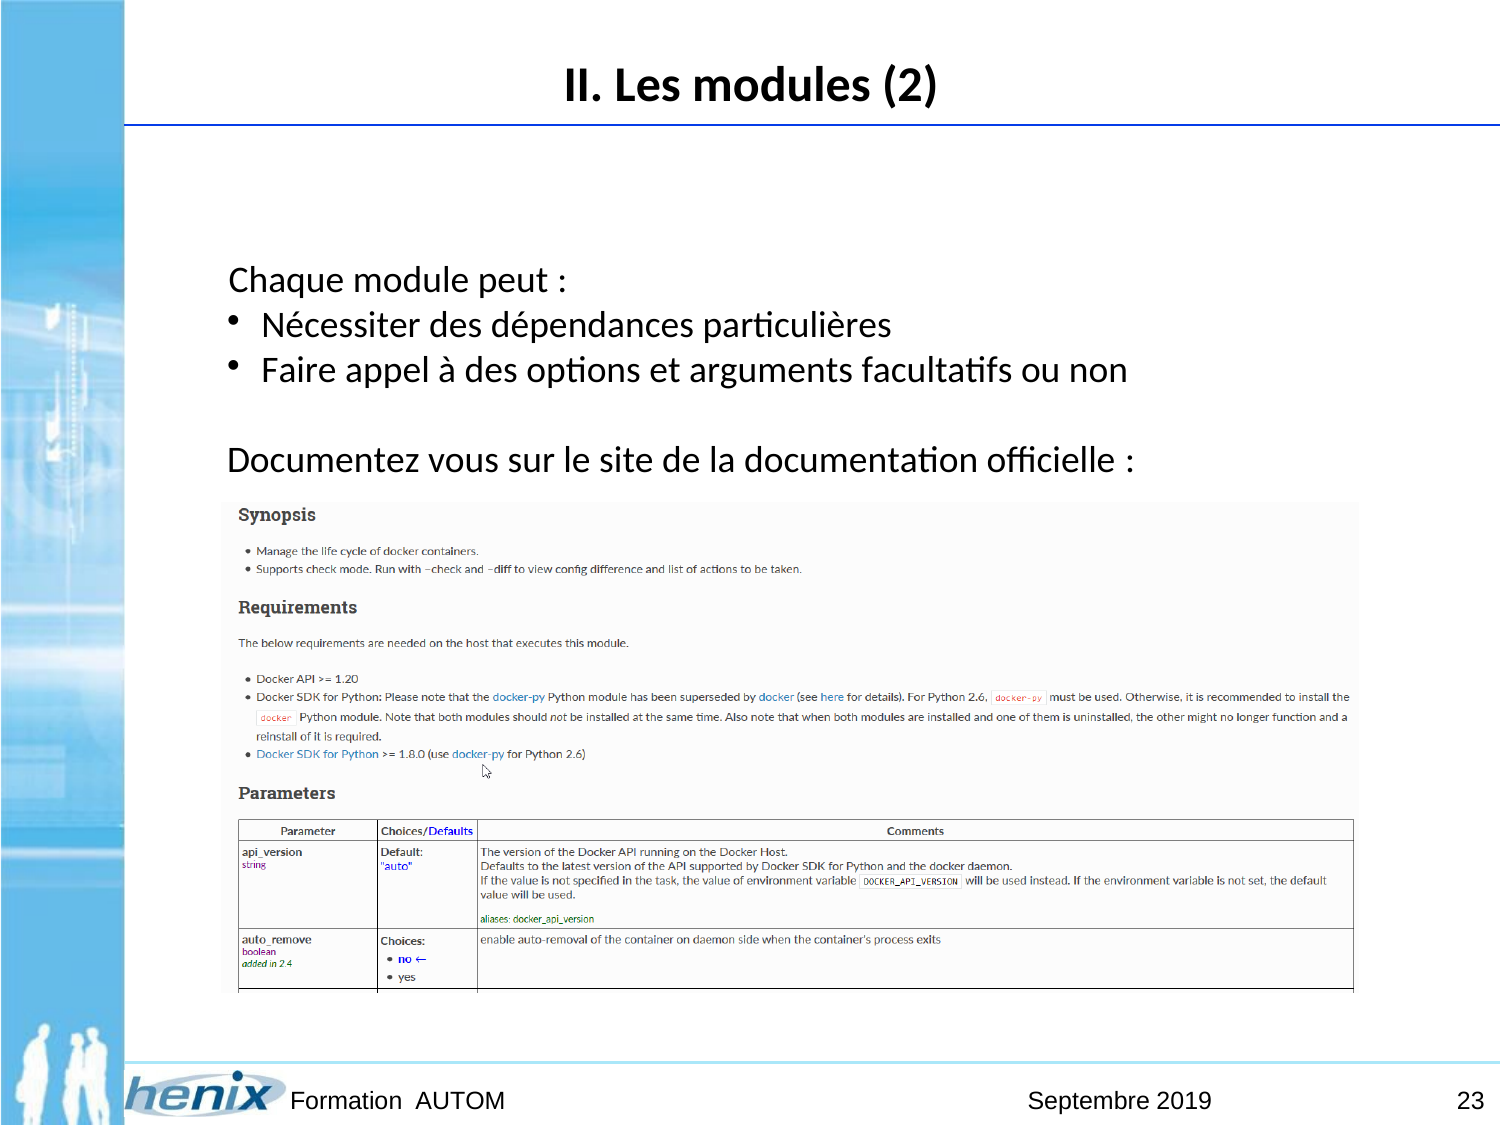

II. Les modules (2)
Chaque module peut :
Nécessiter des dépendances particulières
Faire appel à des options et arguments facultatifs ou non
Documentez vous sur le site de la documentation officielle :
Formation AUTOM
Septembre 2019